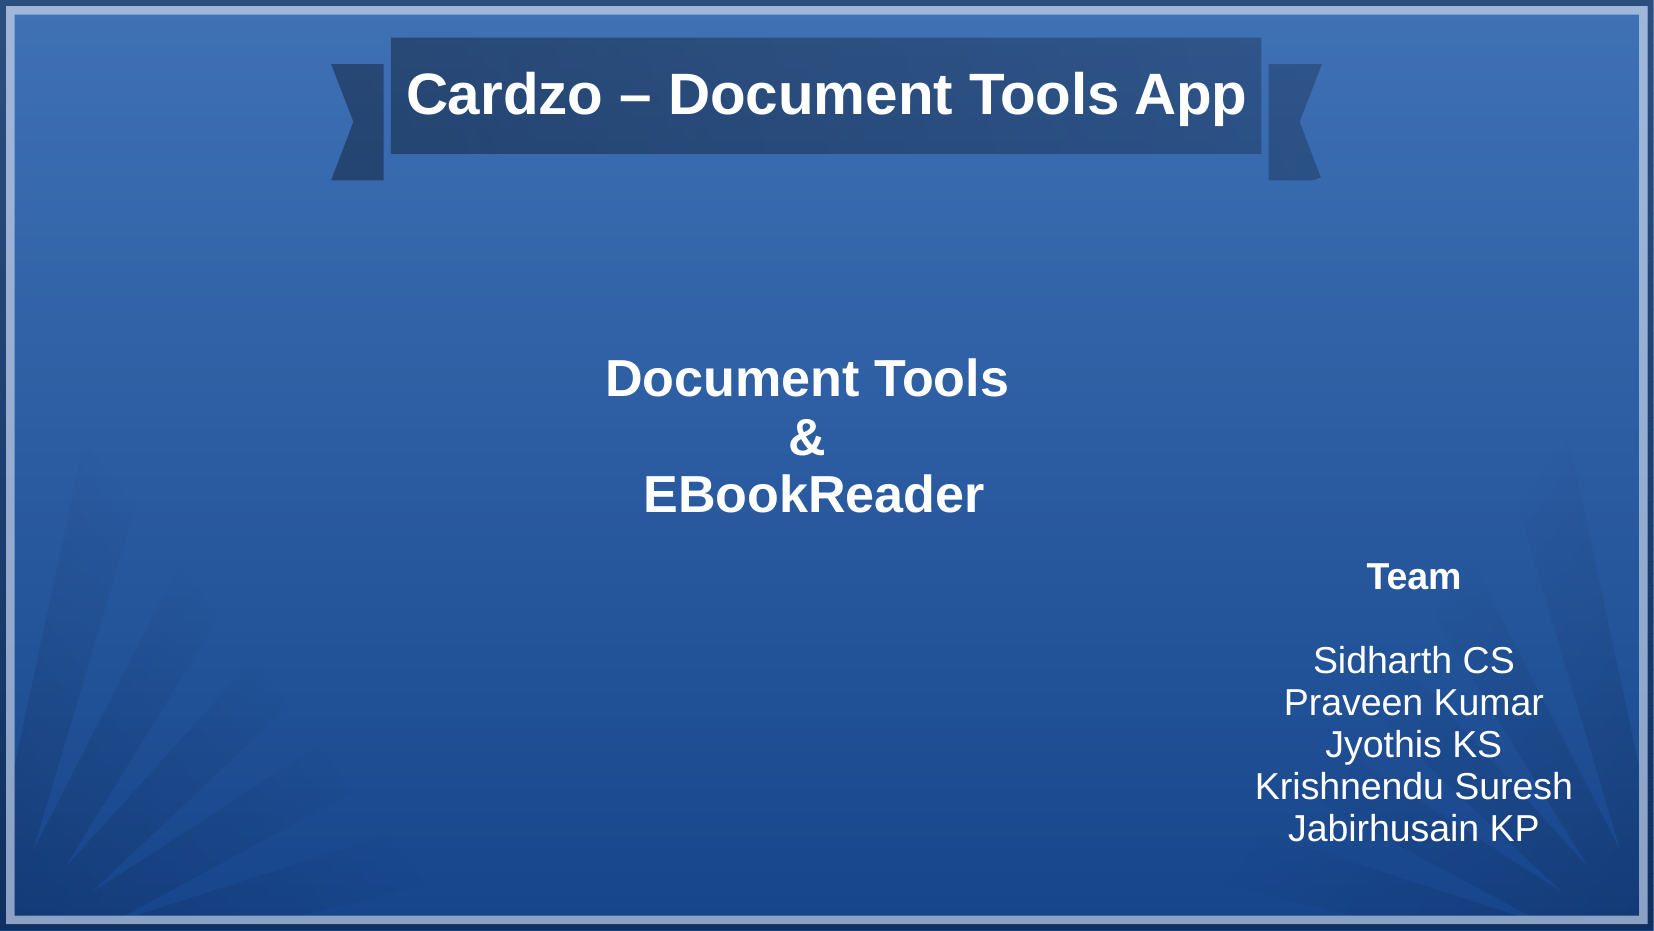

# Cardzo – Document Tools App
Document Tools
&
EBookReader
Team
Sidharth CS
Praveen Kumar
Jyothis KS
Krishnendu Suresh
Jabirhusain KP